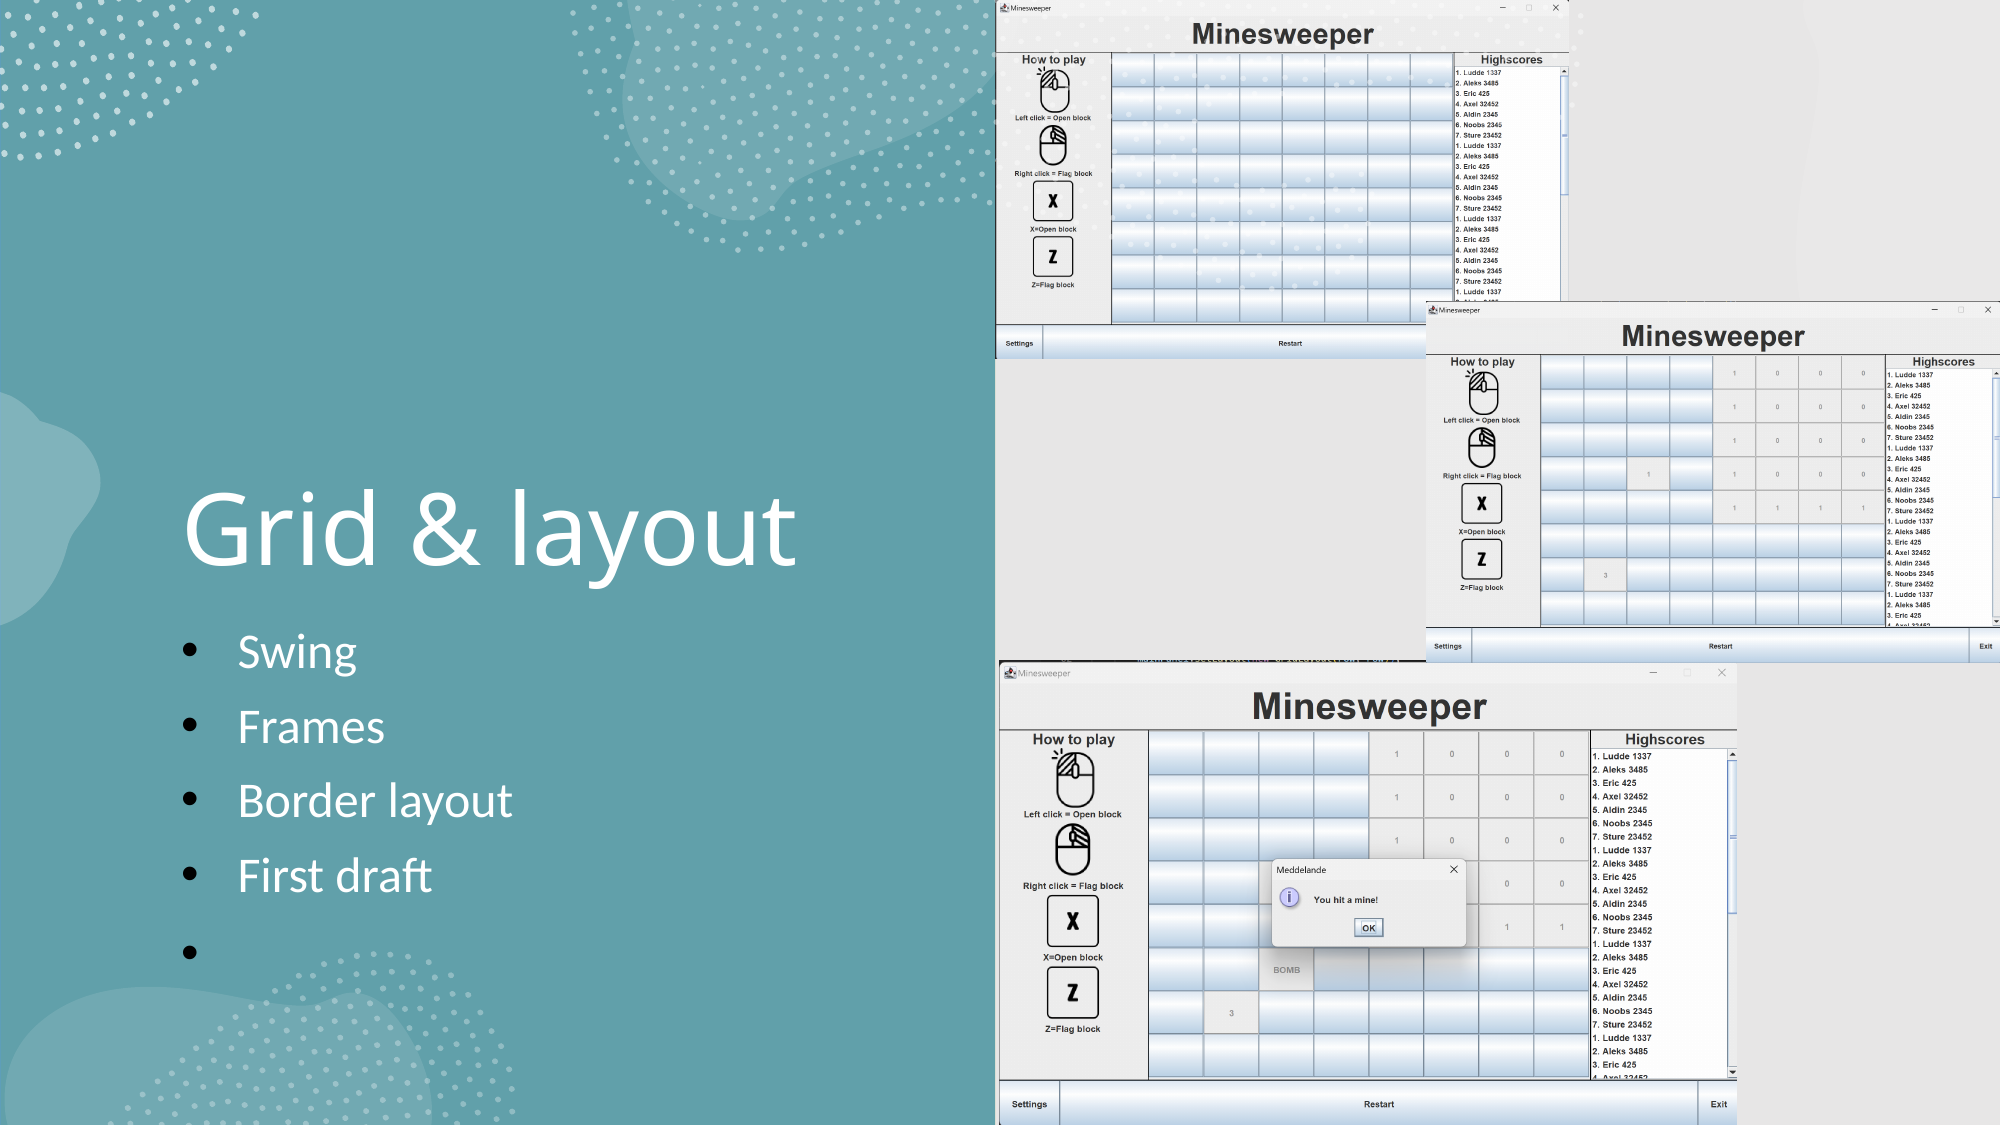

# Grid & layout
Swing
Frames
Border layout
First draft